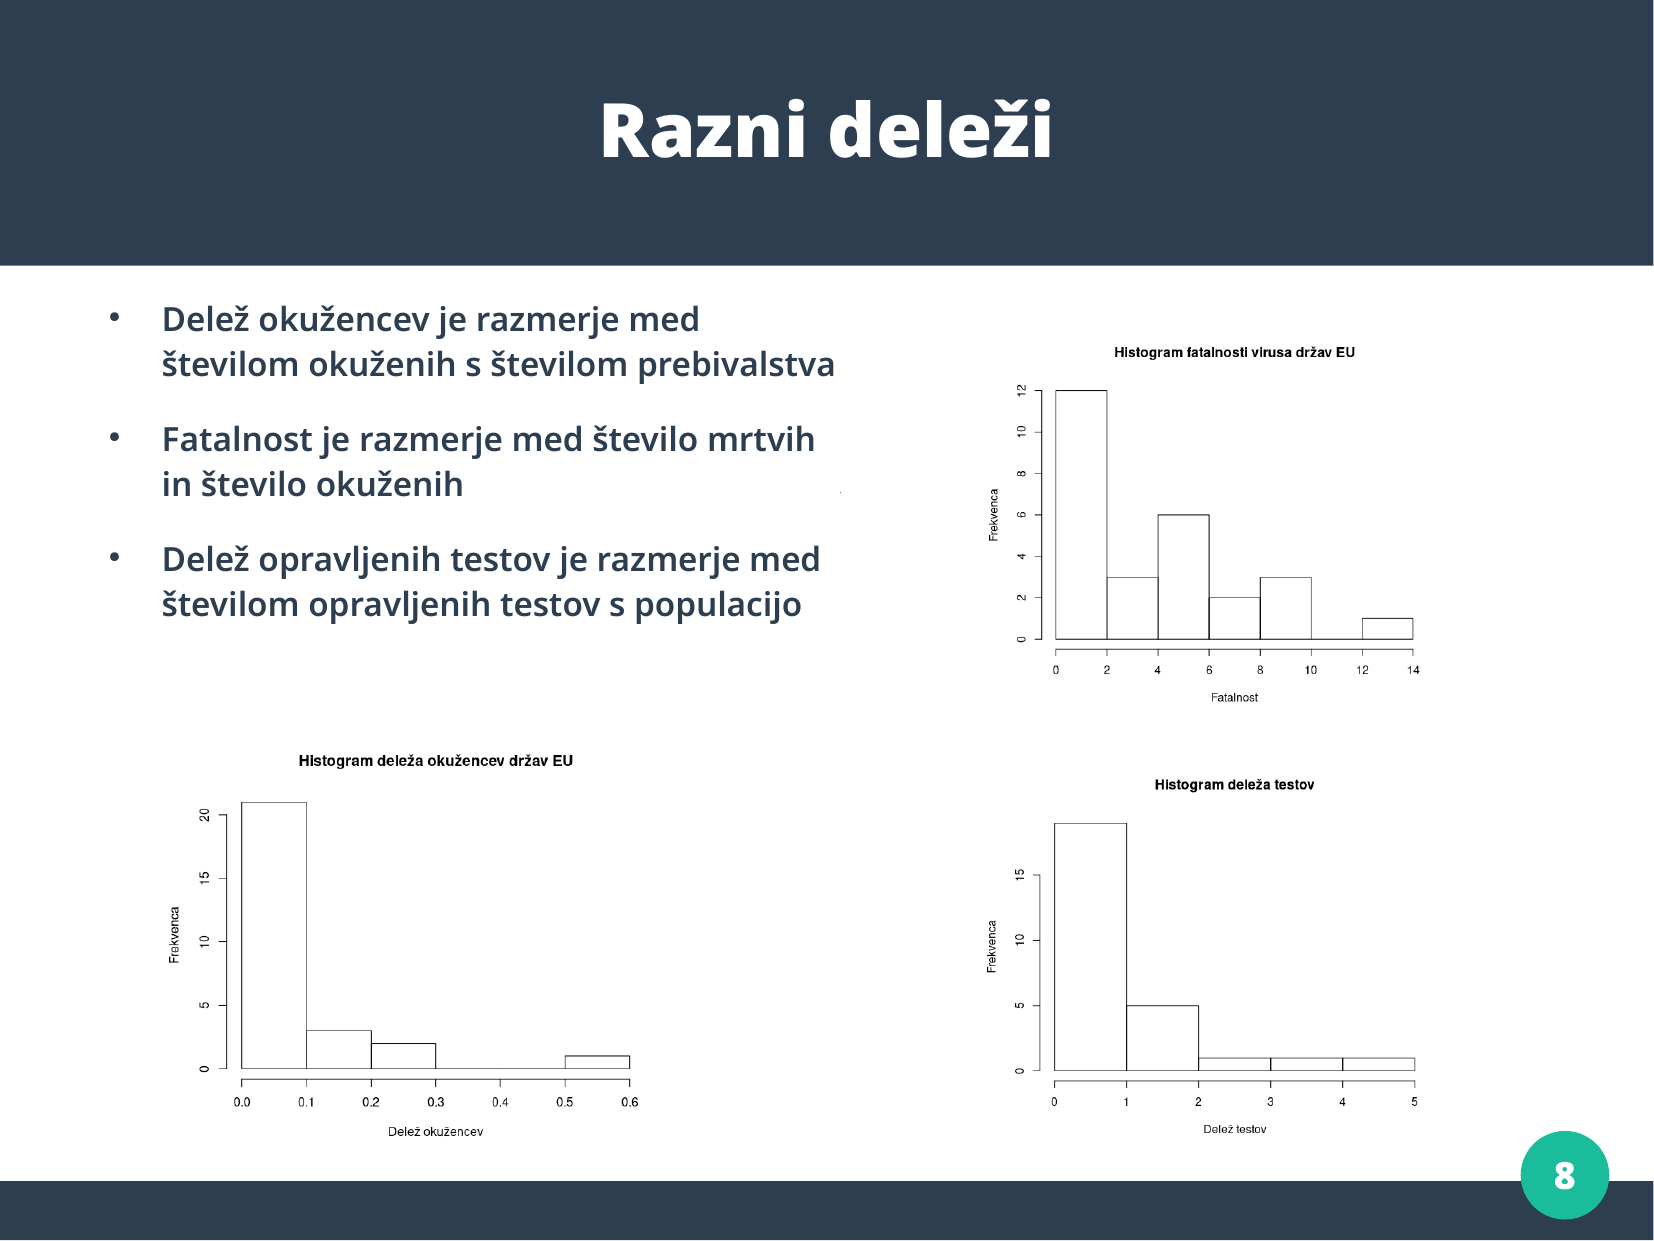

# Razni deleži
Delež okužencev je razmerje med številom okuženih s številom prebivalstva
Fatalnost je razmerje med število mrtvih in število okuženih
Delež opravljenih testov je razmerje med številom opravljenih testov s populacijo
8